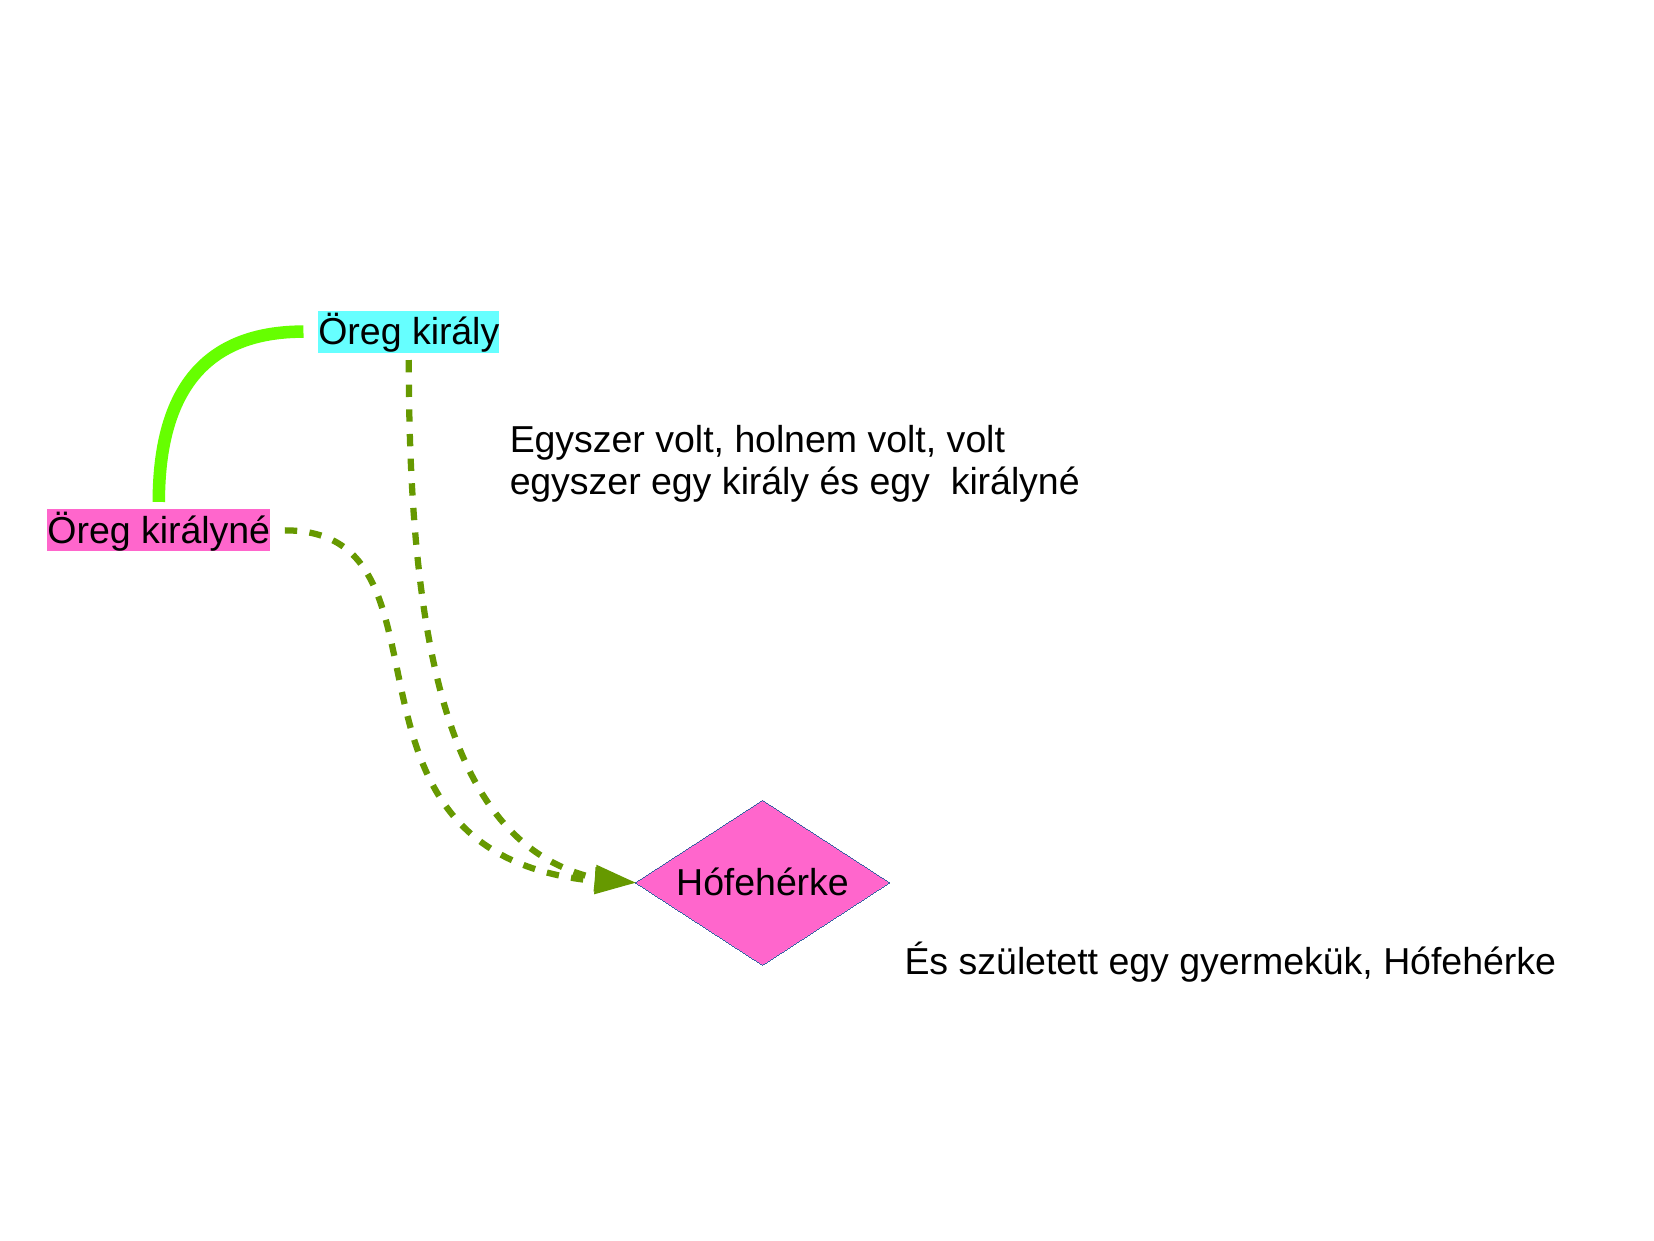

Öreg király
Egyszer volt, holnem volt, volt egyszer egy király és egy királyné
Öreg királyné
Hófehérke
És született egy gyermekük, Hófehérke